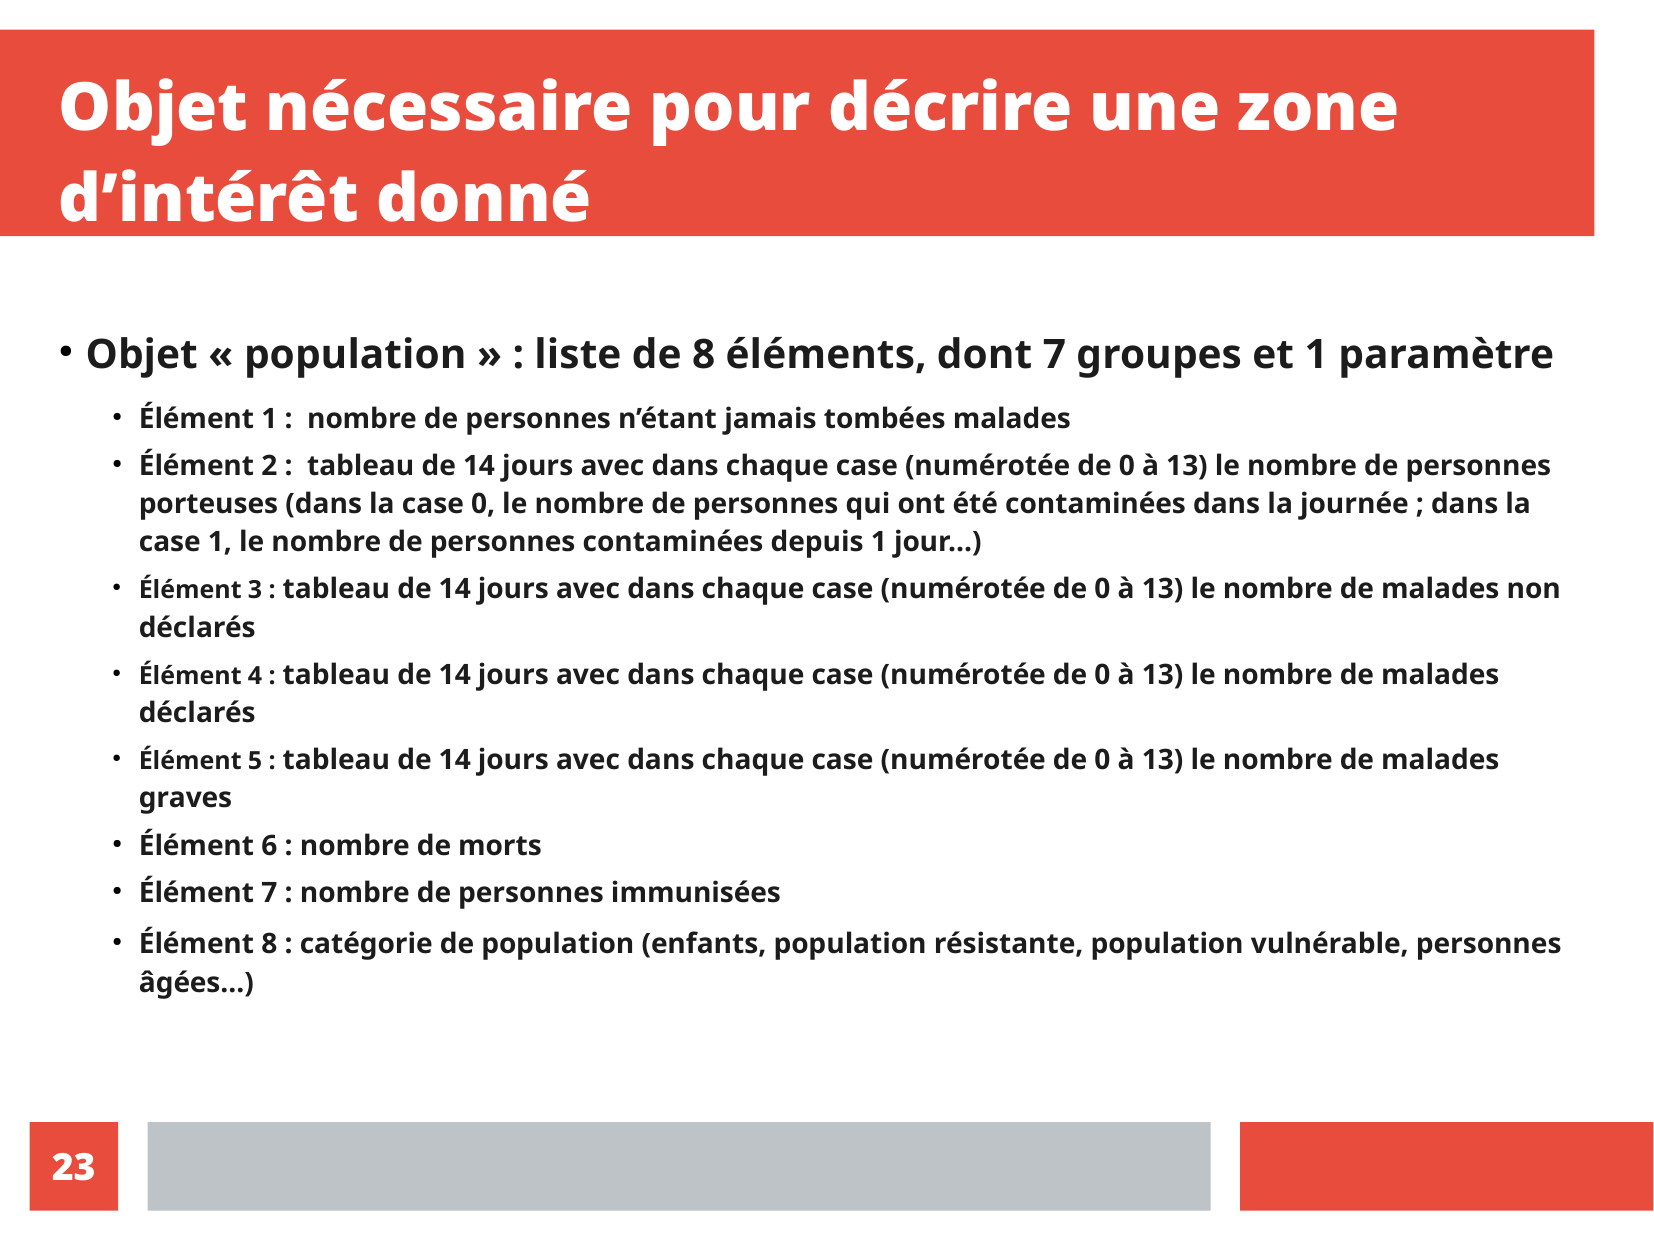

# Objet nécessaire pour décrire une zone d’intérêt donné
Objet « population » : liste de 8 éléments, dont 7 groupes et 1 paramètre
Élément 1 : nombre de personnes n’étant jamais tombées malades
Élément 2 : tableau de 14 jours avec dans chaque case (numérotée de 0 à 13) le nombre de personnes porteuses (dans la case 0, le nombre de personnes qui ont été contaminées dans la journée ; dans la case 1, le nombre de personnes contaminées depuis 1 jour…)
Élément 3 : tableau de 14 jours avec dans chaque case (numérotée de 0 à 13) le nombre de malades non déclarés
Élément 4 : tableau de 14 jours avec dans chaque case (numérotée de 0 à 13) le nombre de malades déclarés
Élément 5 : tableau de 14 jours avec dans chaque case (numérotée de 0 à 13) le nombre de malades graves
Élément 6 : nombre de morts
Élément 7 : nombre de personnes immunisées
Élément 8 : catégorie de population (enfants, population résistante, population vulnérable, personnes âgées...)
23